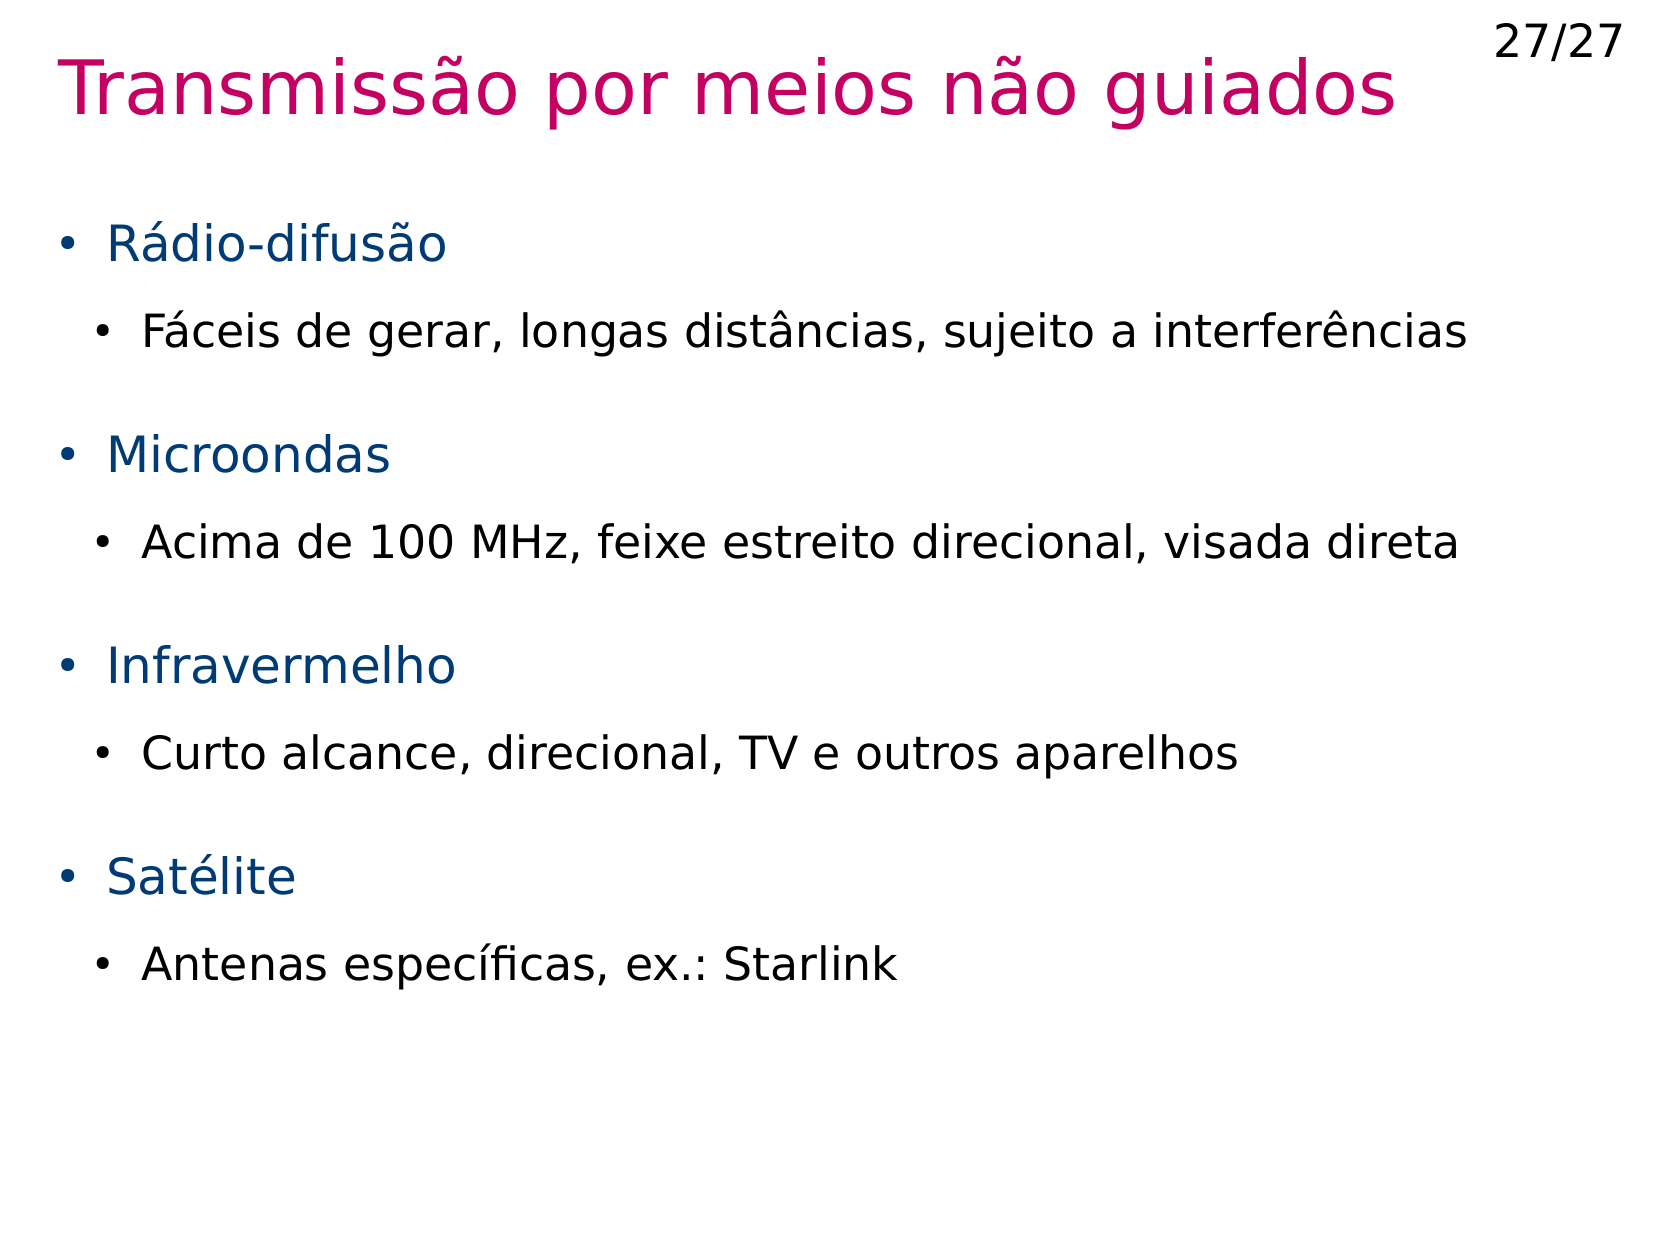

27
# Transmissão por meios não guiados
Rádio-difusão
Fáceis de gerar, longas distâncias, sujeito a interferências
Microondas
Acima de 100 MHz, feixe estreito direcional, visada direta
Infravermelho
Curto alcance, direcional, TV e outros aparelhos
Satélite
Antenas específicas, ex.: Starlink